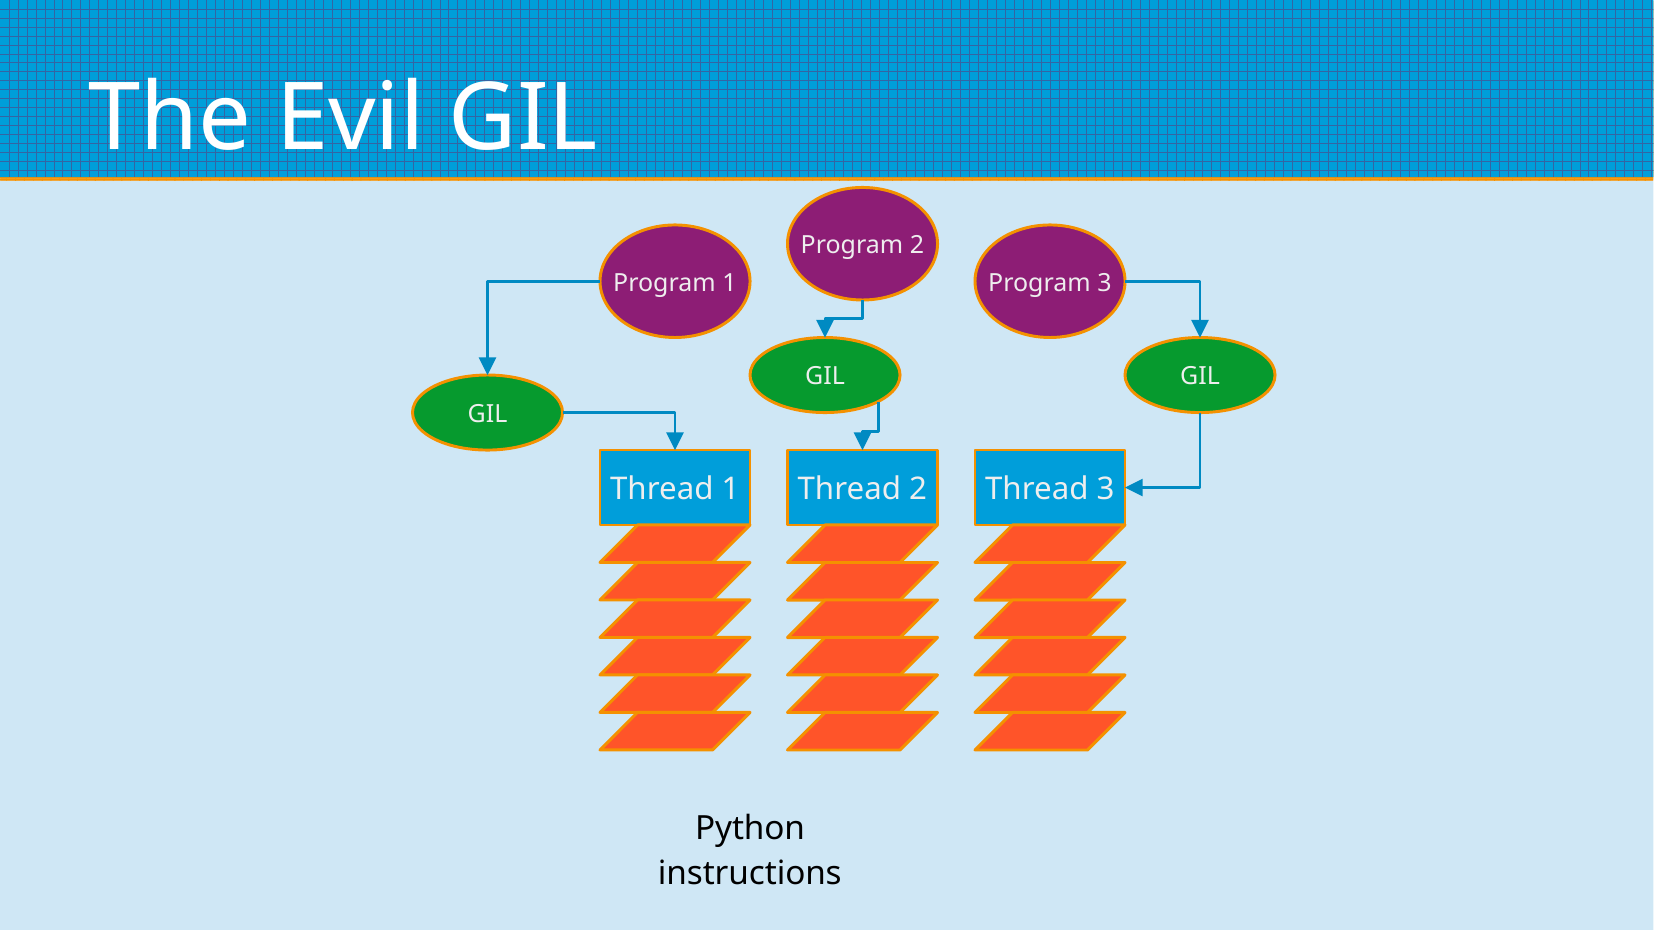

# The Evil GIL
Program 2
Program 1
Program 3
GIL
GIL
GIL
Thread 1
Thread 2
Thread 3
Python instructions